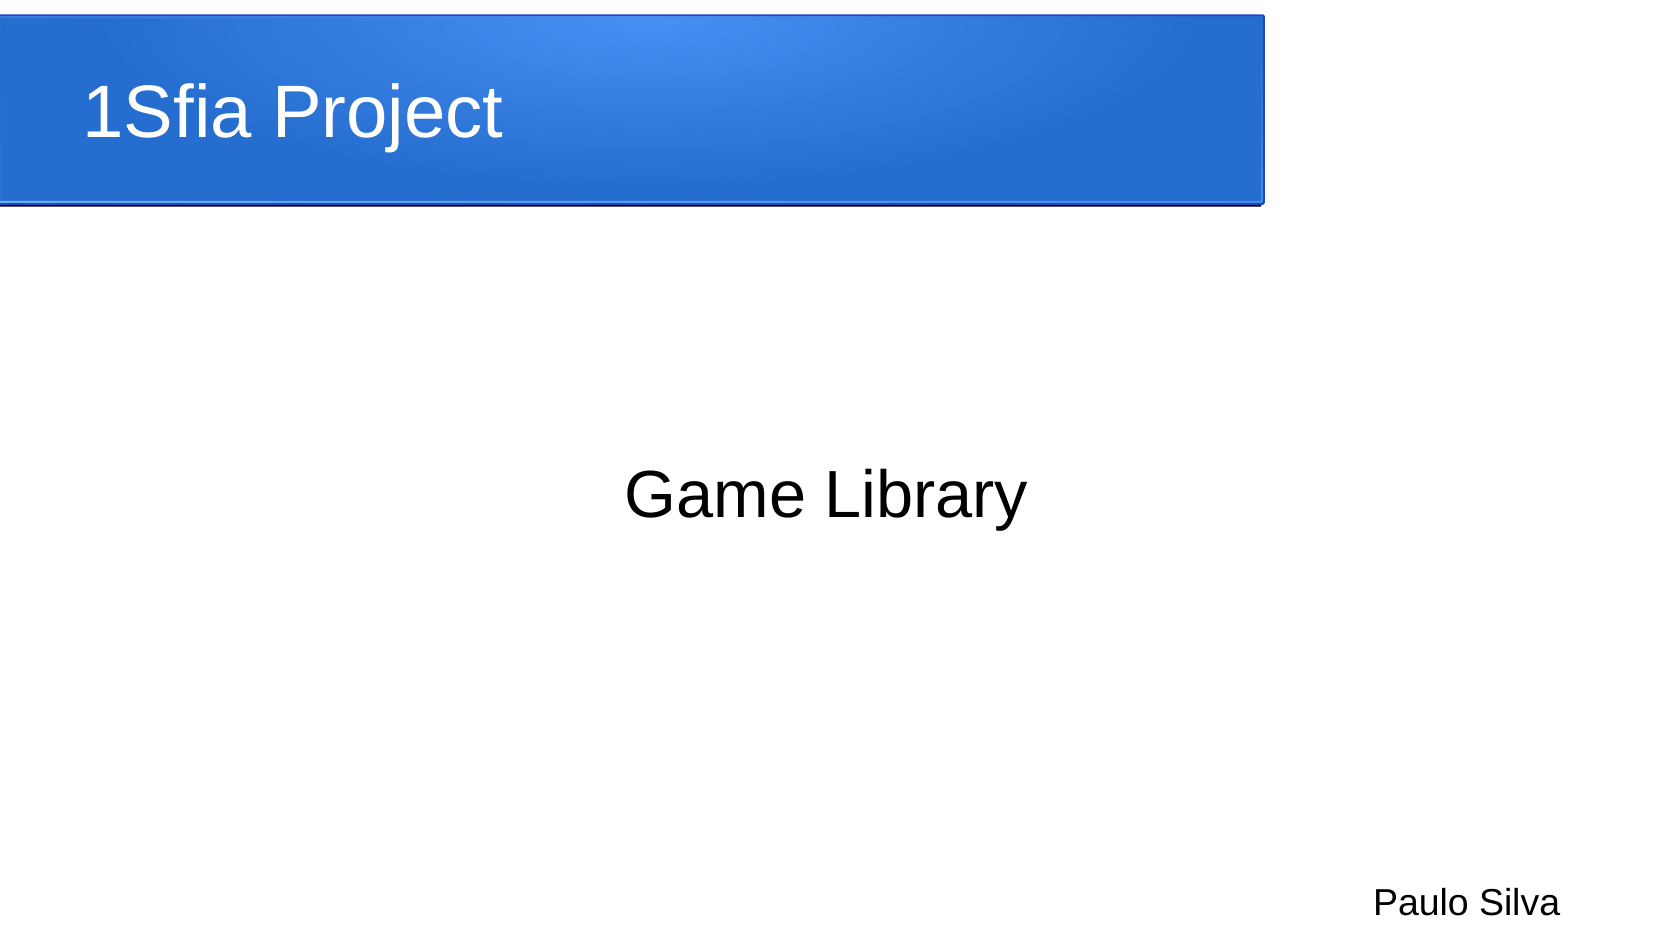

# 1Sfia Project
Game Library
Paulo Silva